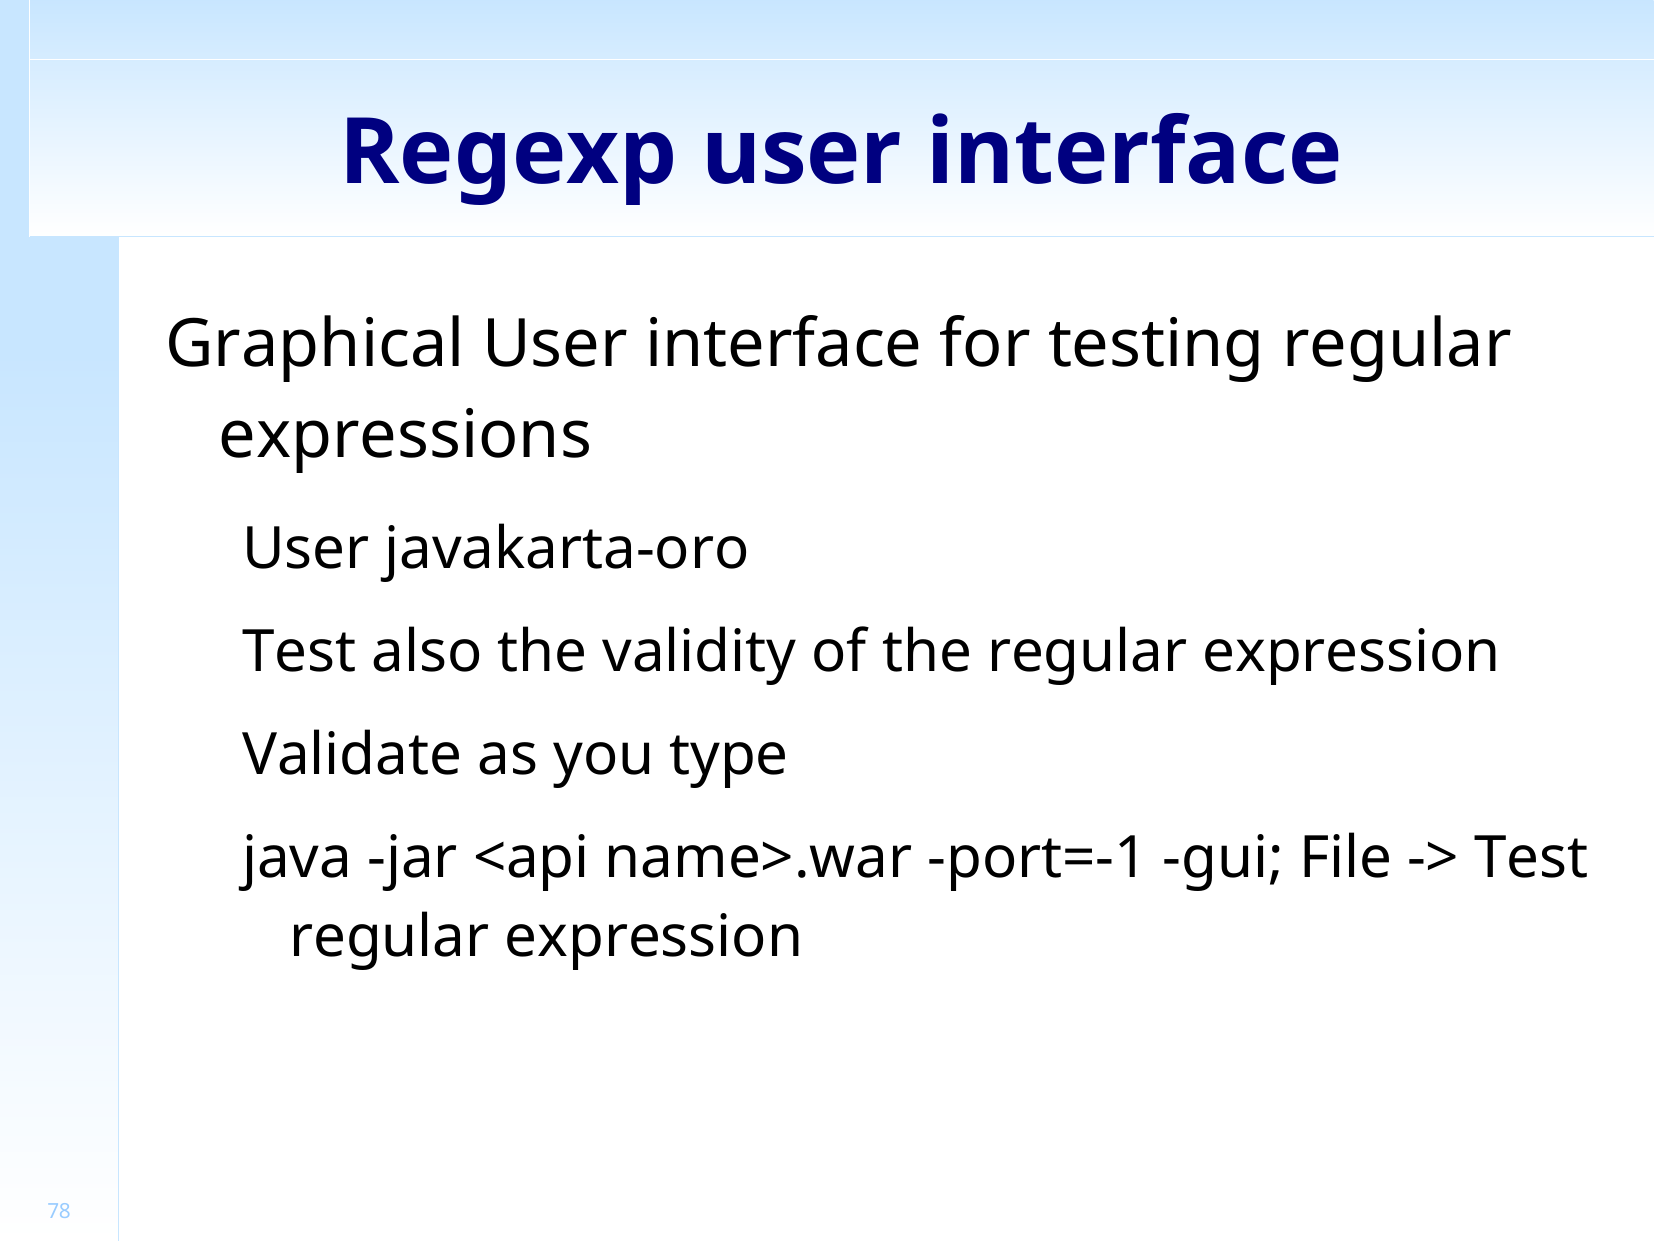

# Regexp user interface
Graphical User interface for testing regular expressions
User javakarta-oro
Test also the validity of the regular expression
Validate as you type
java -jar <api name>.war -port=-1 -gui; File -> Test regular expression